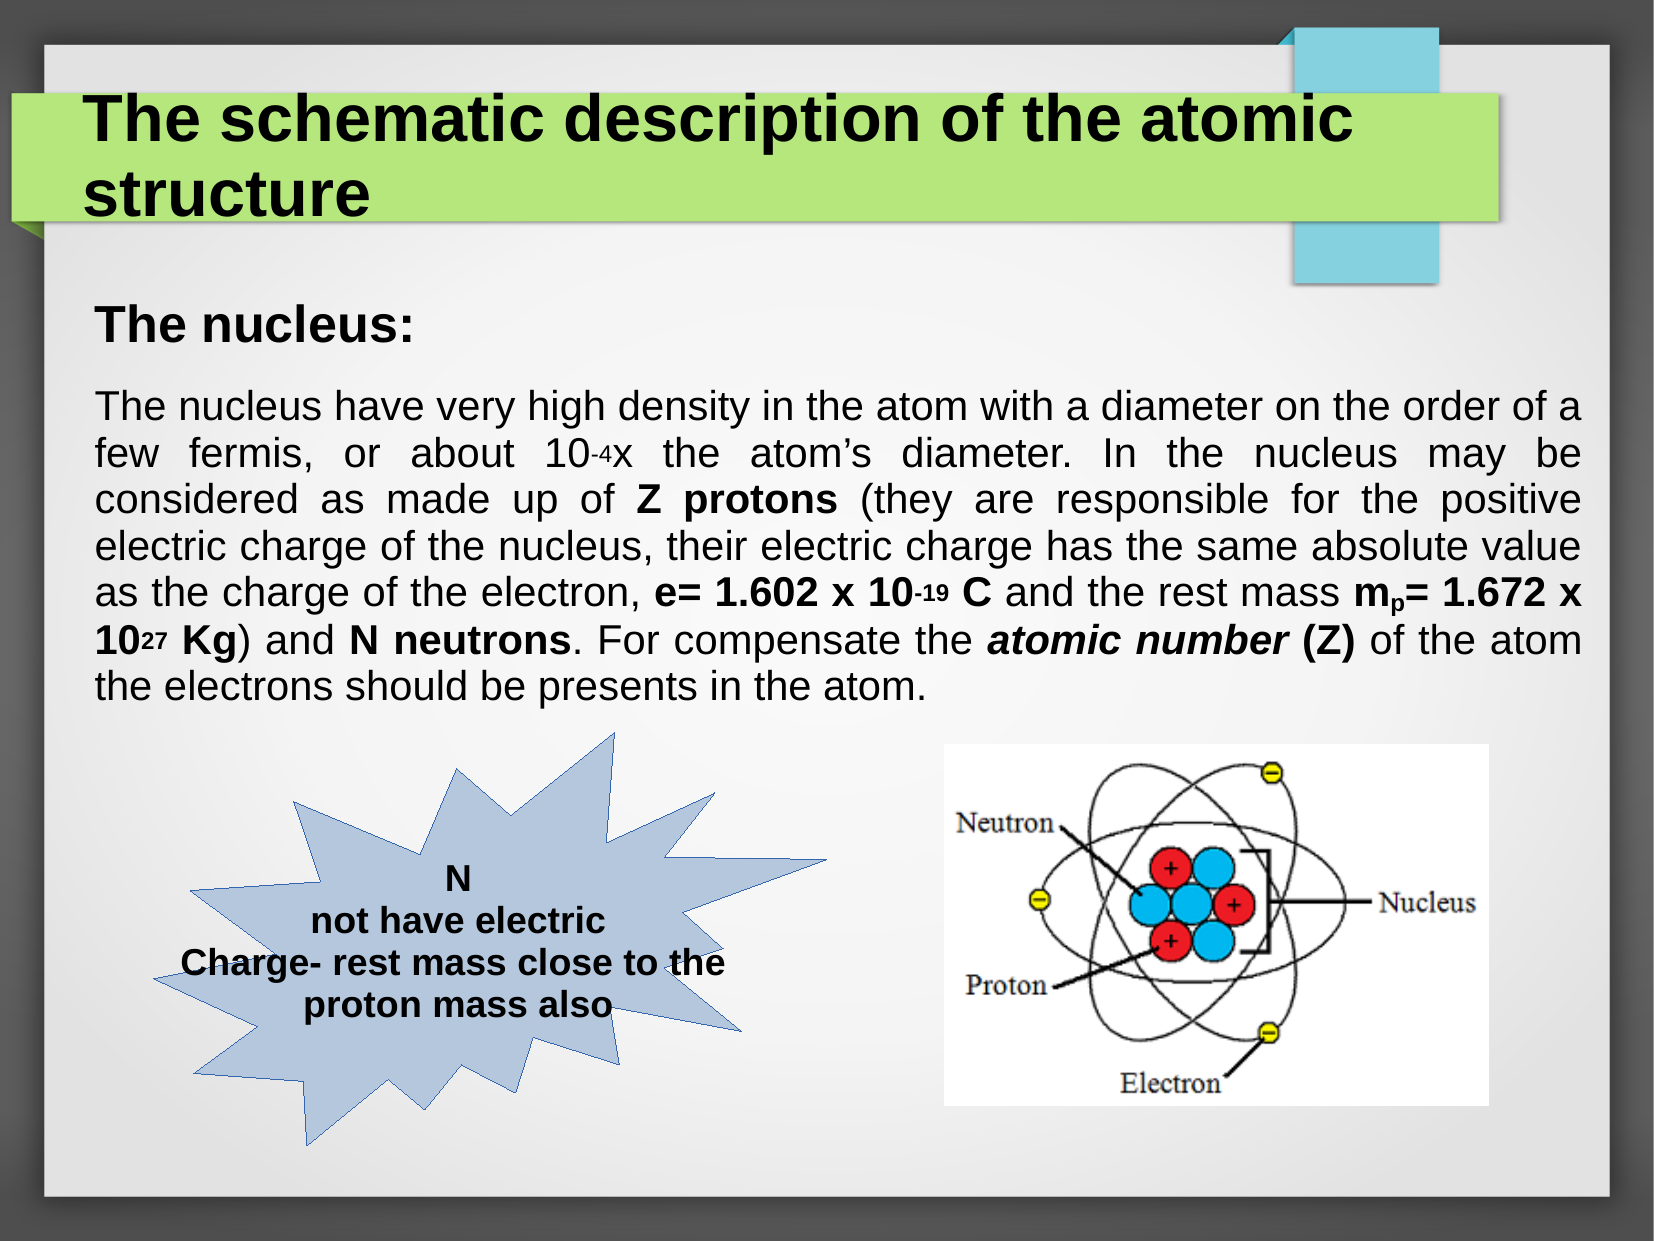

# The schematic description of the atomic structure
The nucleus:
The nucleus have very high density in the atom with a diameter on the order of a few fermis, or about 10-4x the atom’s diameter. In the nucleus may be considered as made up of Z protons (they are responsible for the positive electric charge of the nucleus, their electric charge has the same absolute value as the charge of the electron, e= 1.602 x 10-19 C and the rest mass mp= 1.672 x 1027 Kg) and N neutrons. For compensate the atomic number (Z) of the atom the electrons should be presents in the atom.
N
 not have electric
Charge- rest mass close to the
proton mass also